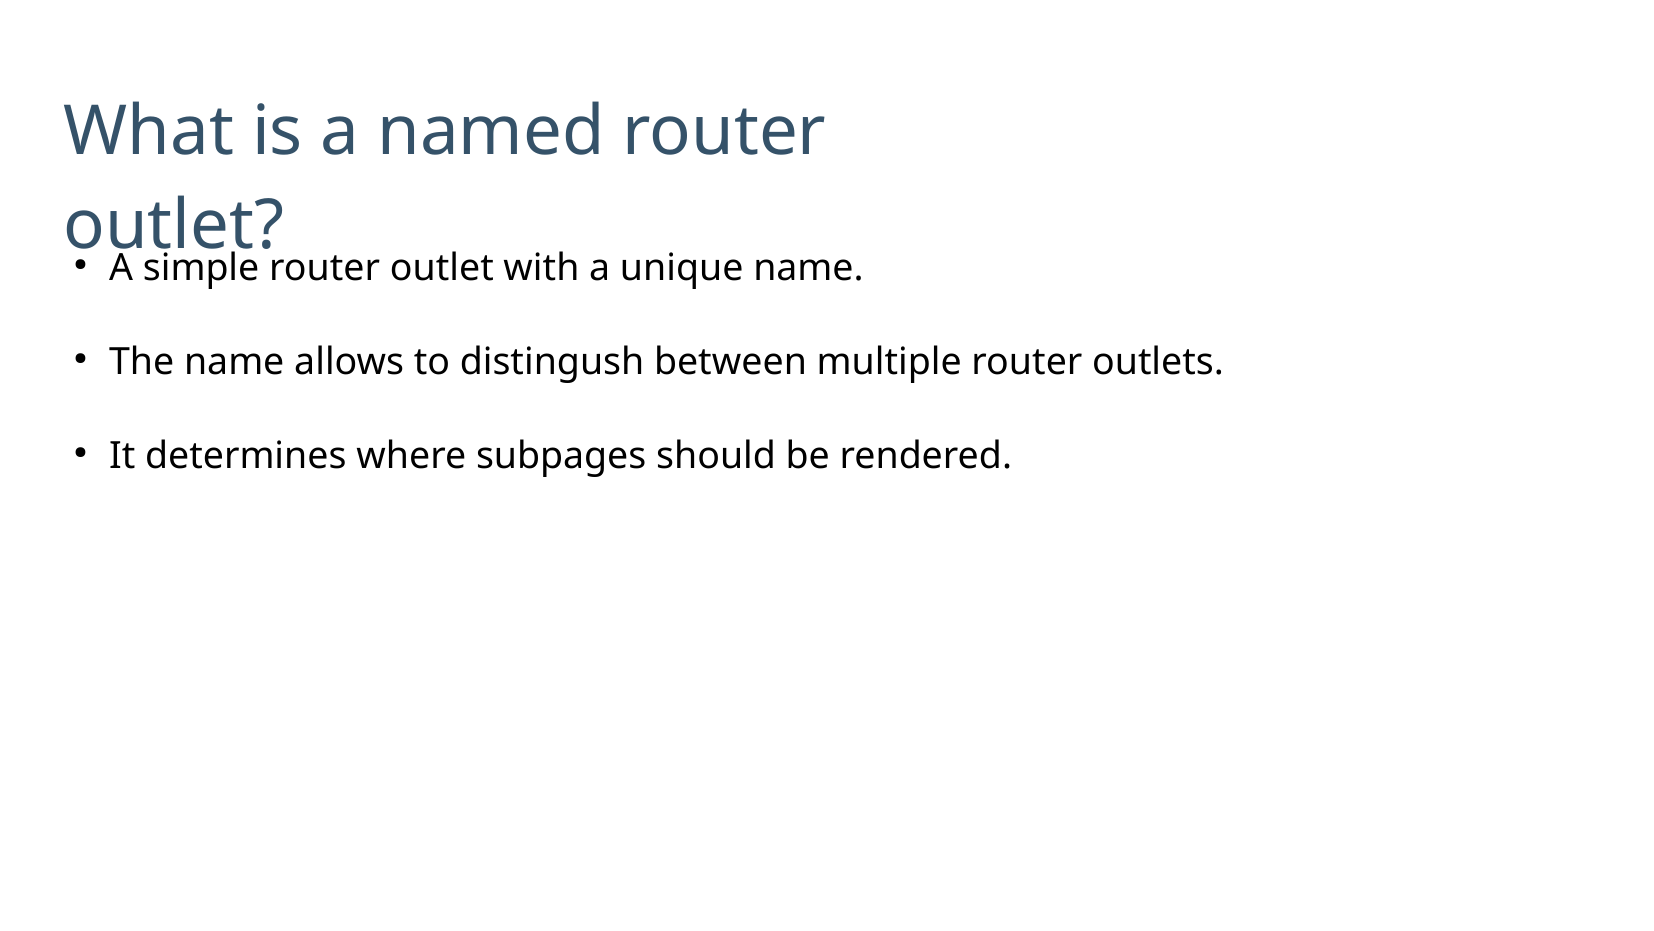

What is a named router outlet?
A simple router outlet with a unique name.
The name allows to distingush between multiple router outlets.
It determines where subpages should be rendered.